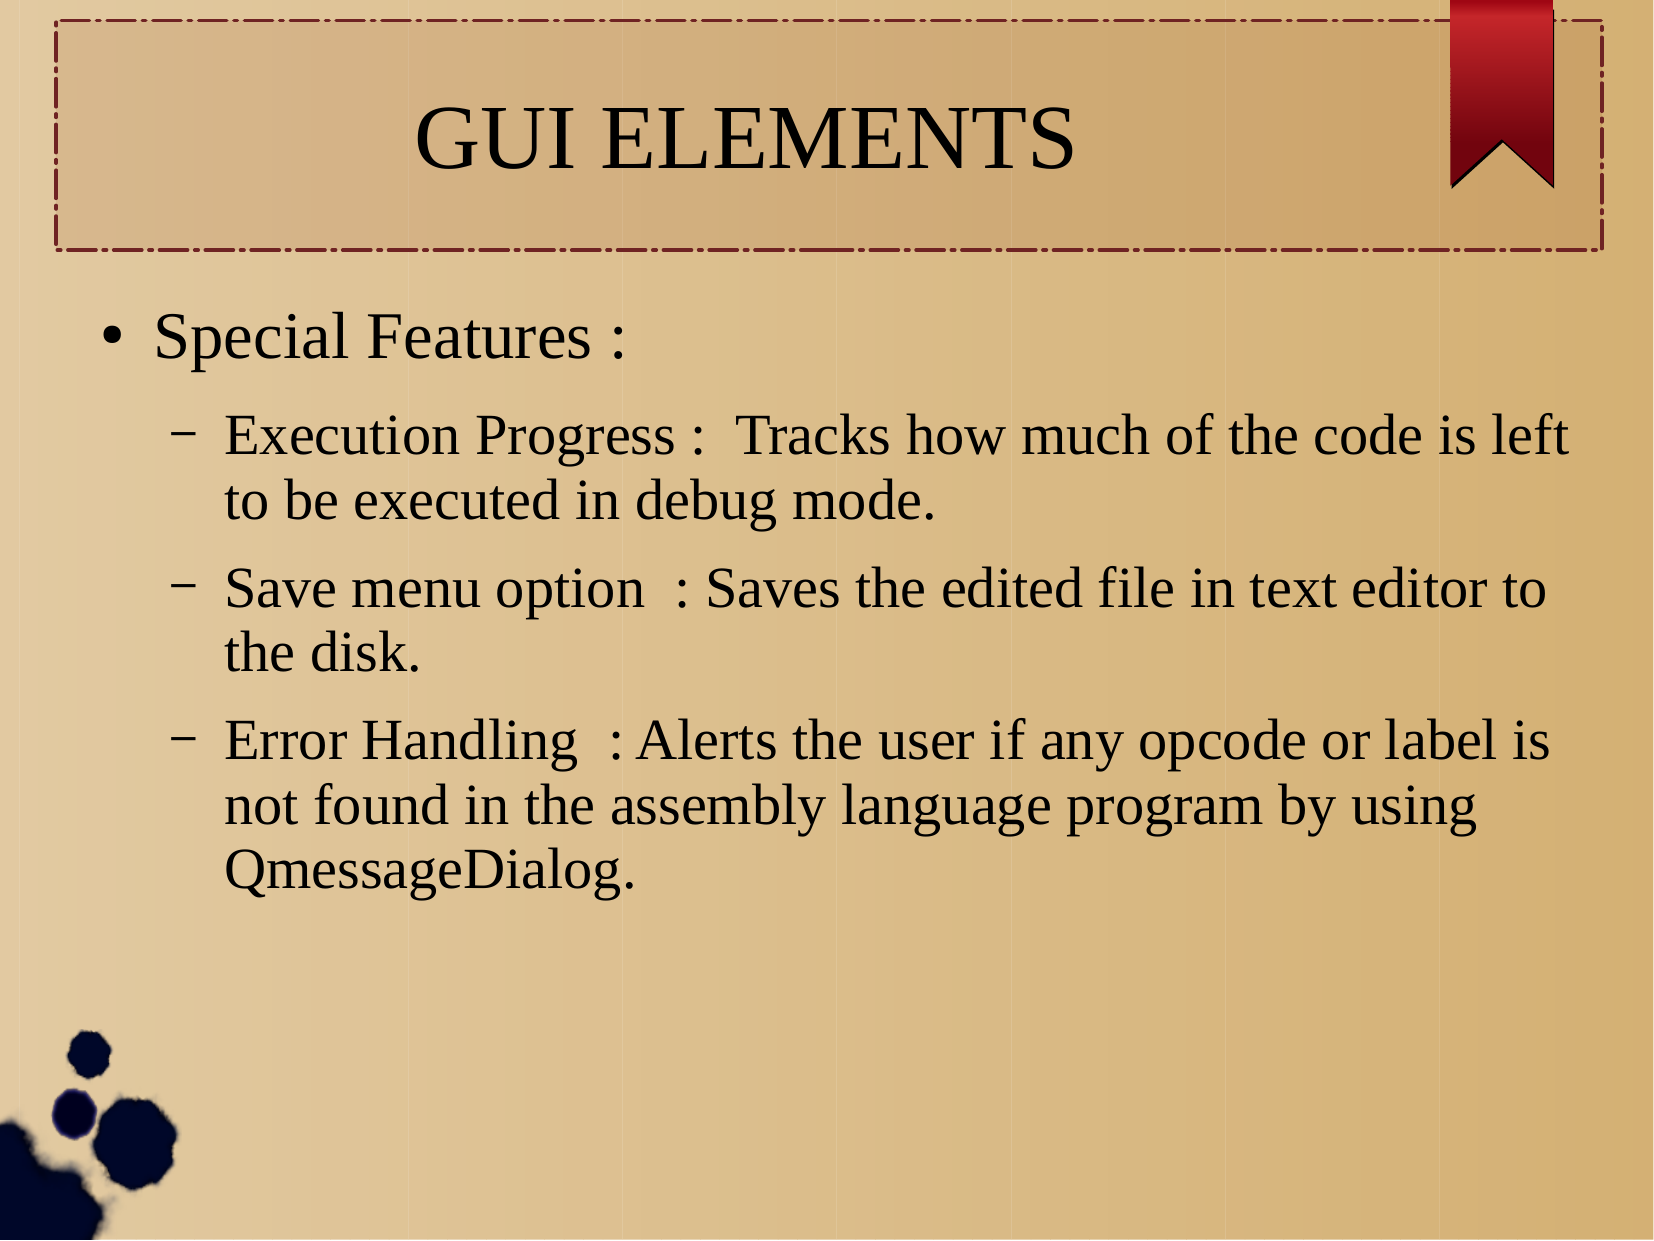

# GUI ELEMENTS
Special Features :
Execution Progress : Tracks how much of the code is left to be executed in debug mode.
Save menu option : Saves the edited file in text editor to the disk.
Error Handling : Alerts the user if any opcode or label is not found in the assembly language program by using QmessageDialog.